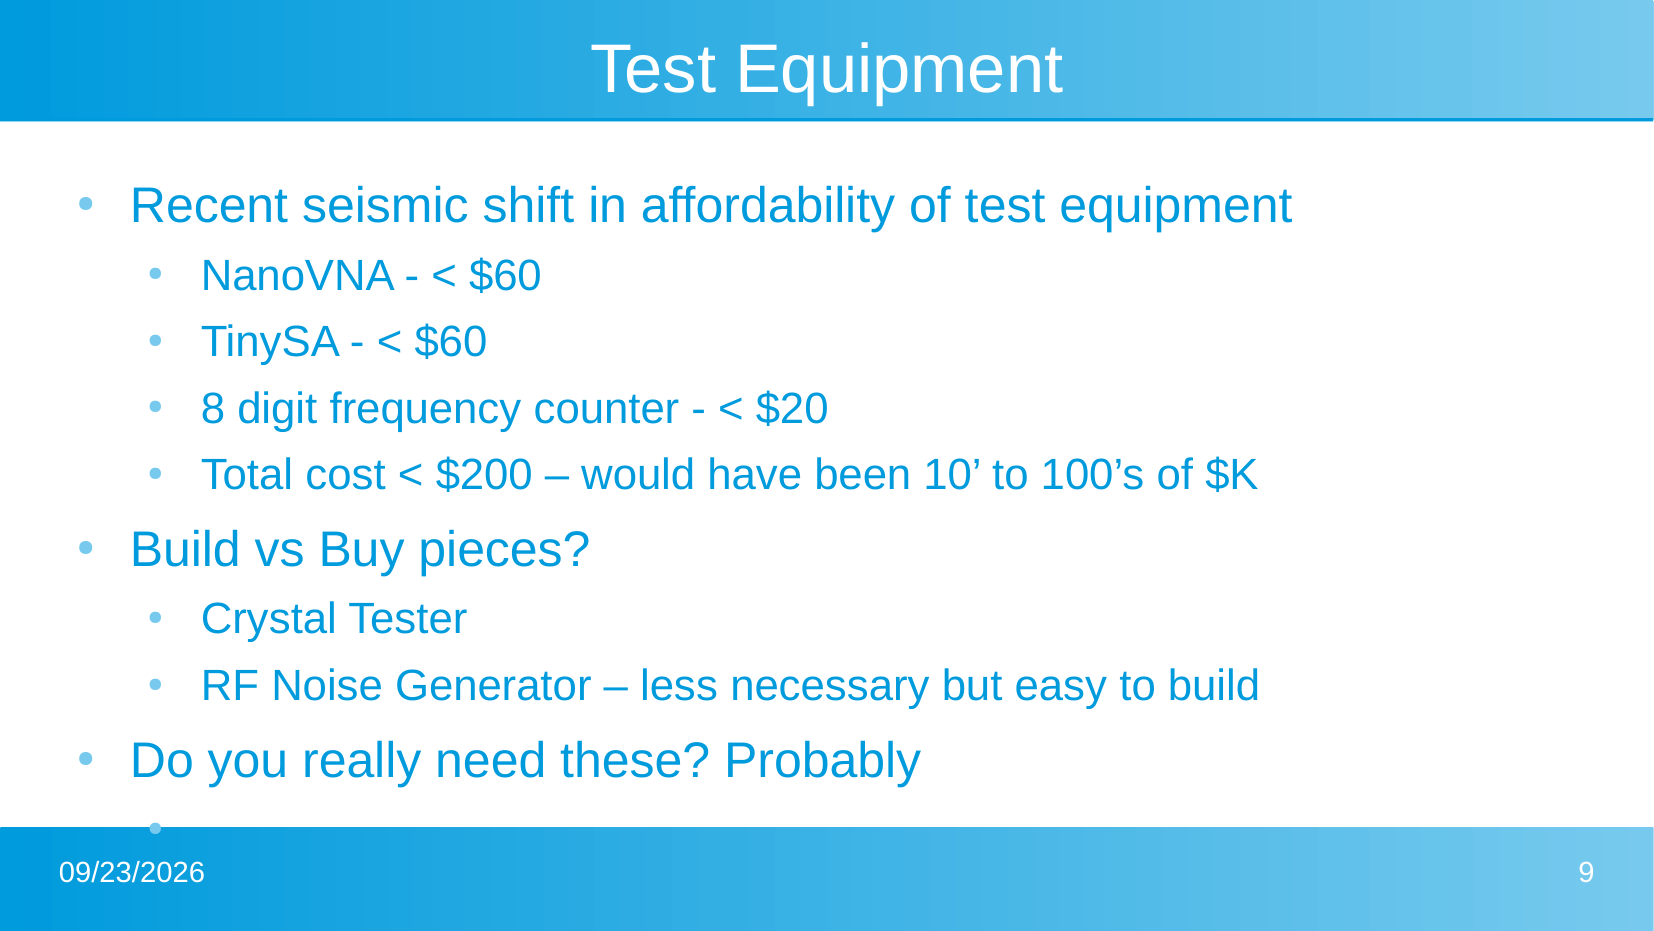

# Test Equipment
Recent seismic shift in affordability of test equipment
NanoVNA - < $60
TinySA - < $60
8 digit frequency counter - < $20
Total cost < $200 – would have been 10’ to 100’s of $K
Build vs Buy pieces?
Crystal Tester
RF Noise Generator – less necessary but easy to build
Do you really need these? Probably
9